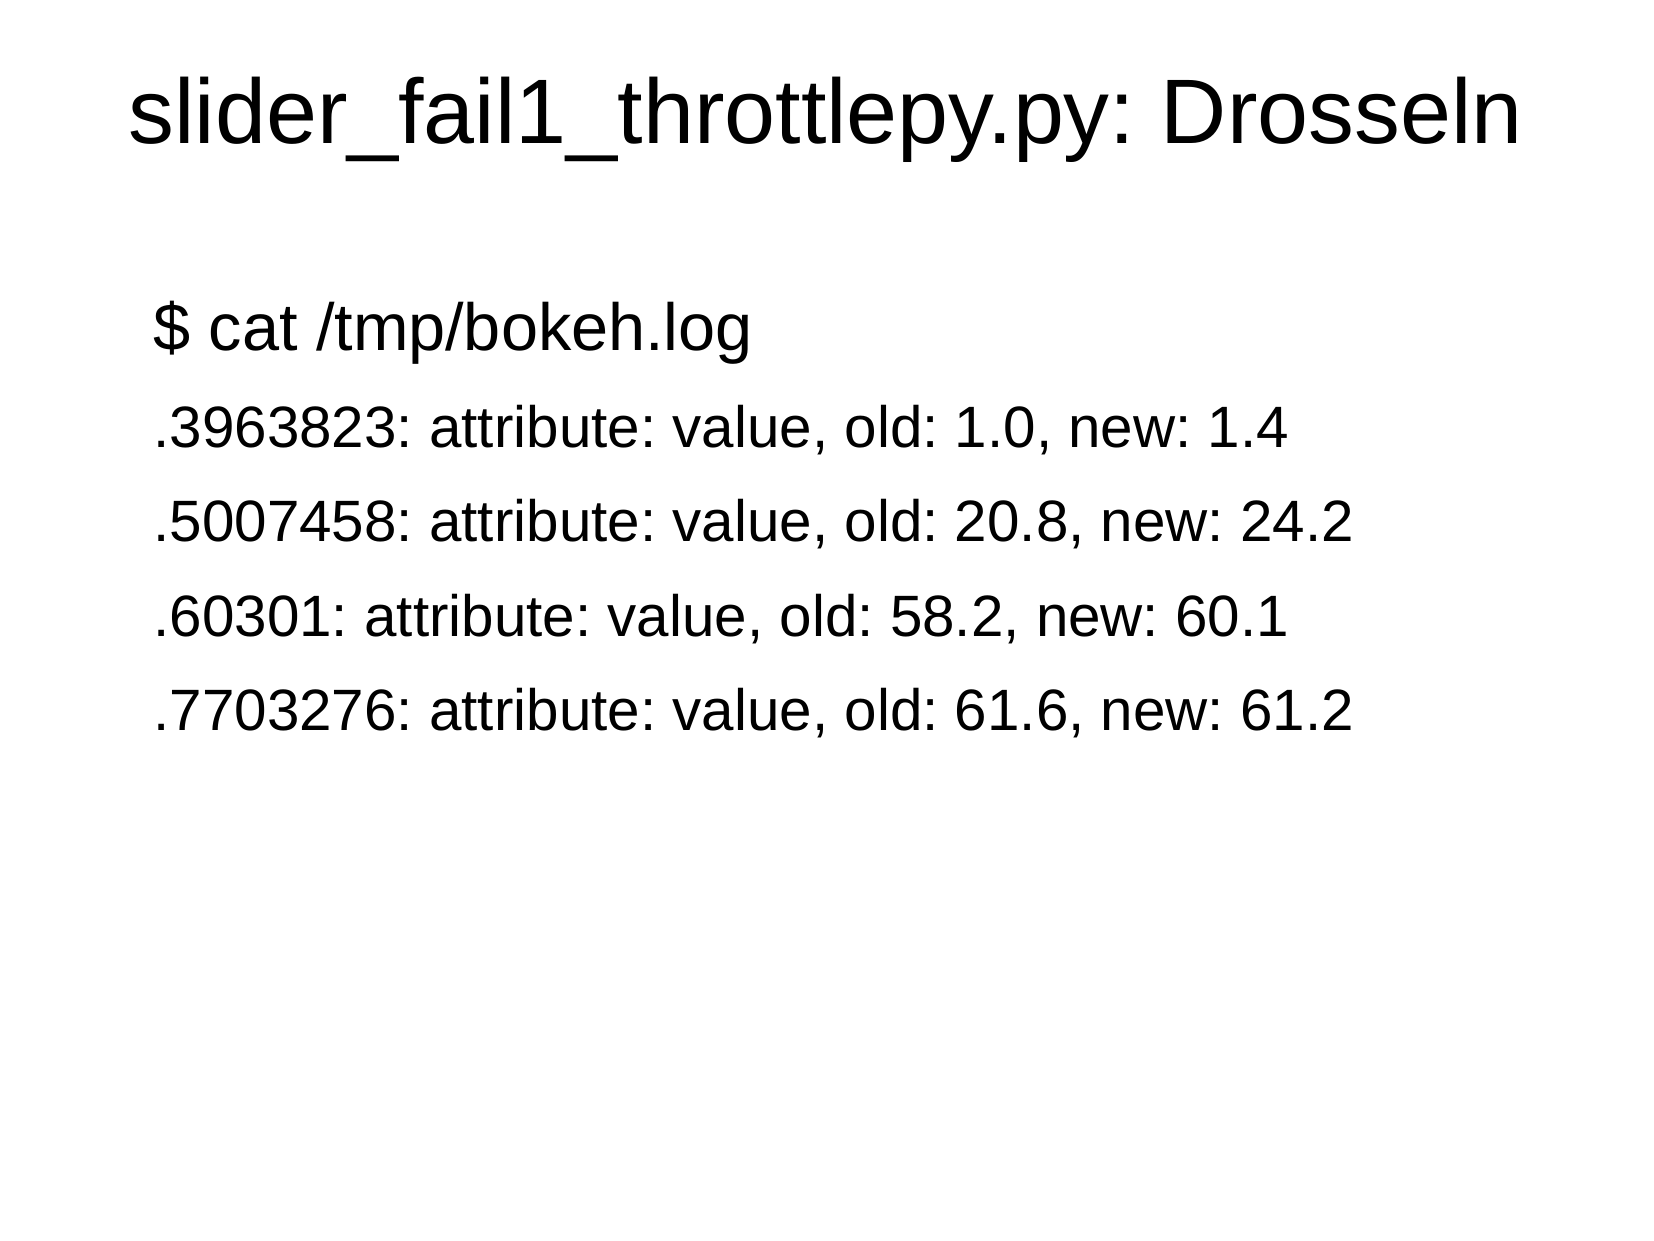

# slider_fail1_throttlepy.py: Drosseln
$ cat /tmp/bokeh.log
.3963823: attribute: value, old: 1.0, new: 1.4
.5007458: attribute: value, old: 20.8, new: 24.2
.60301: attribute: value, old: 58.2, new: 60.1
.7703276: attribute: value, old: 61.6, new: 61.2